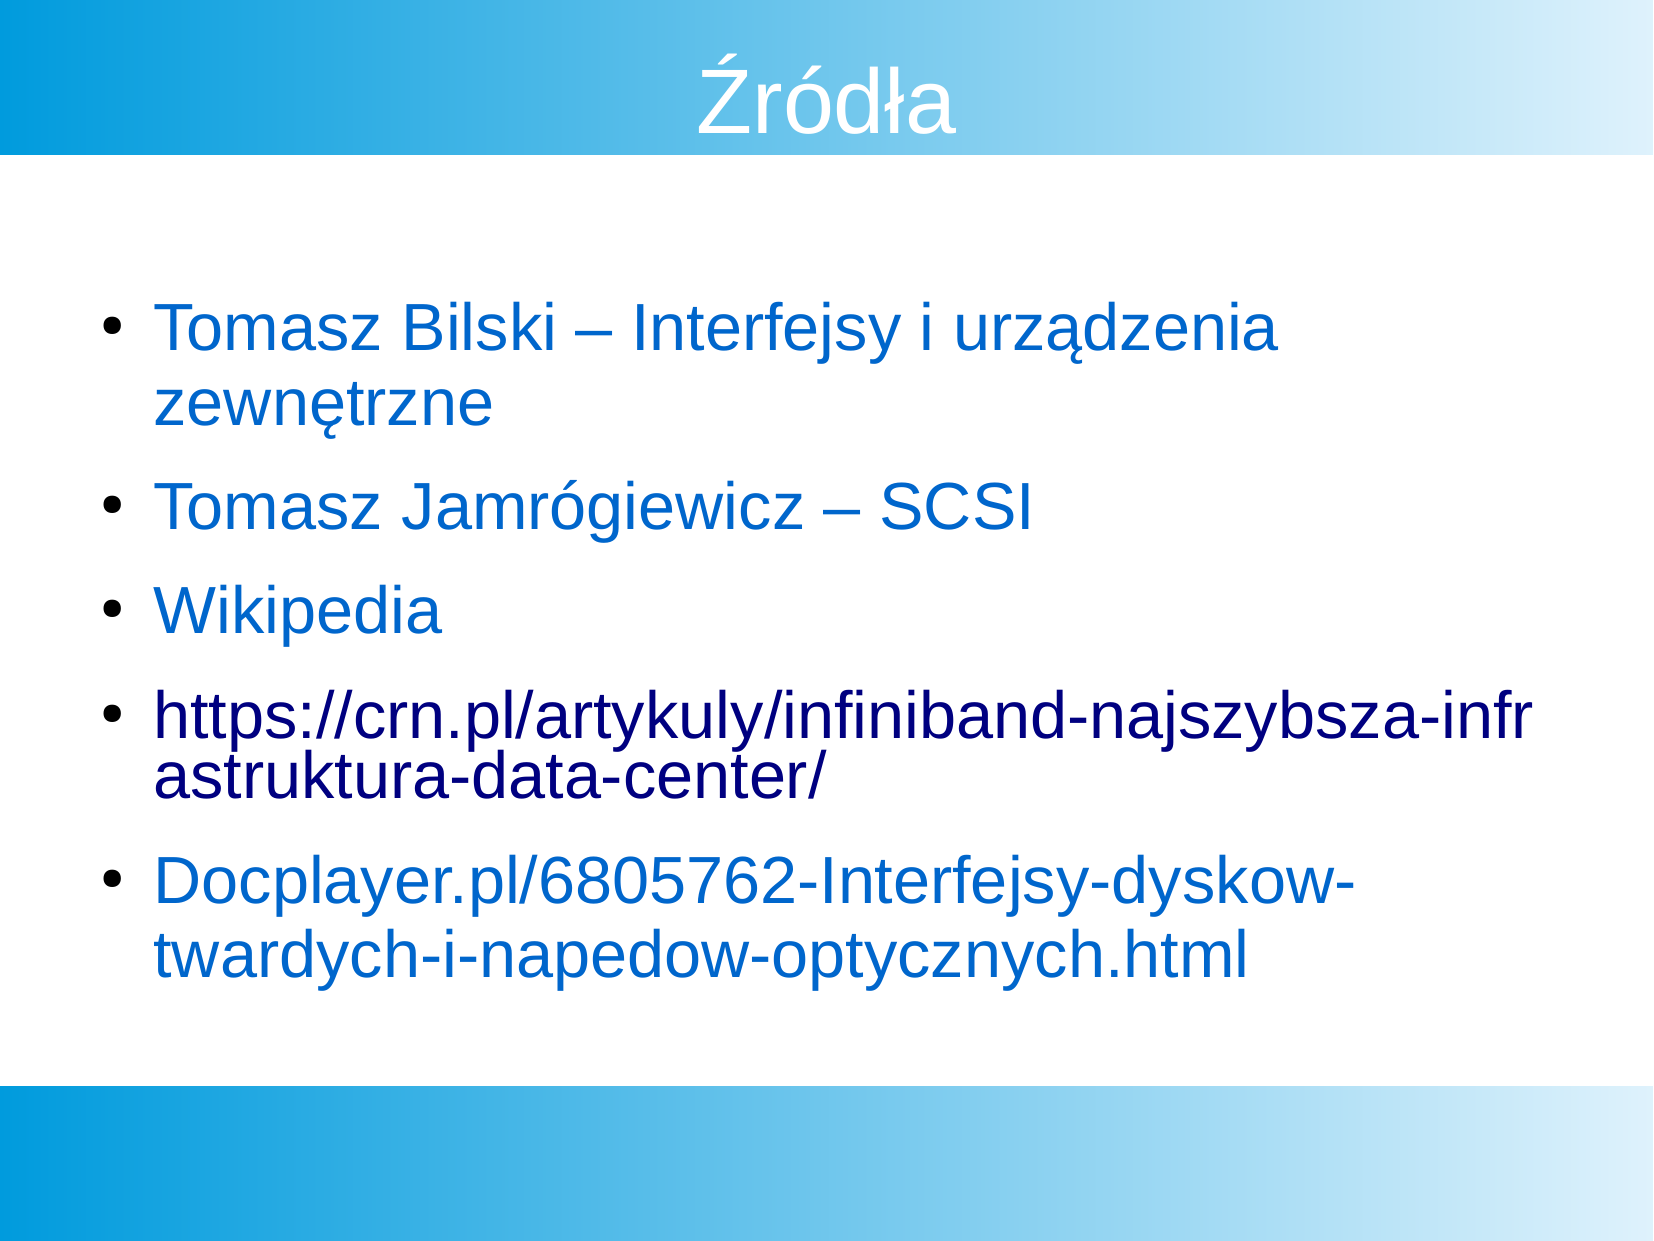

# Źródła
Tomasz Bilski – Interfejsy i urządzenia zewnętrzne
Tomasz Jamrógiewicz – SCSI
Wikipedia
https://crn.pl/artykuly/infiniband-najszybsza-infrastruktura-data-center/
Docplayer.pl/6805762-Interfejsy-dyskow-twardych-i-napedow-optycznych.html